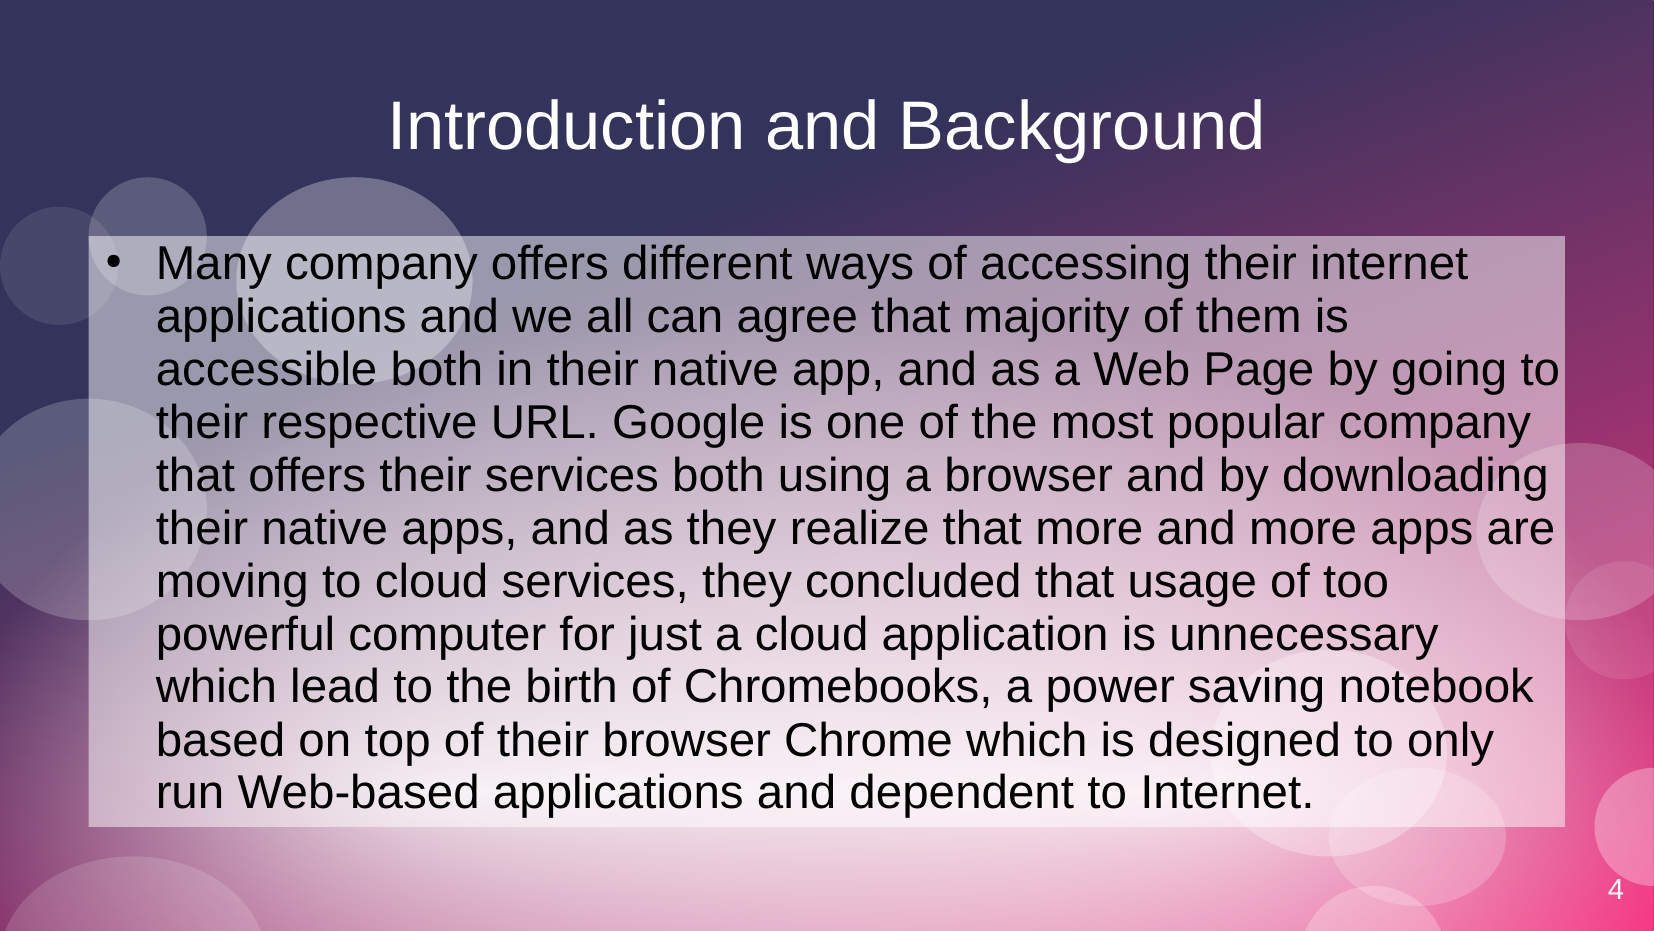

# Introduction and Background
Many company offers different ways of accessing their internet applications and we all can agree that majority of them is accessible both in their native app, and as a Web Page by going to their respective URL. Google is one of the most popular company that offers their services both using a browser and by downloading their native apps, and as they realize that more and more apps are moving to cloud services, they concluded that usage of too powerful computer for just a cloud application is unnecessary which lead to the birth of Chromebooks, a power saving notebook based on top of their browser Chrome which is designed to only run Web-based applications and dependent to Internet.